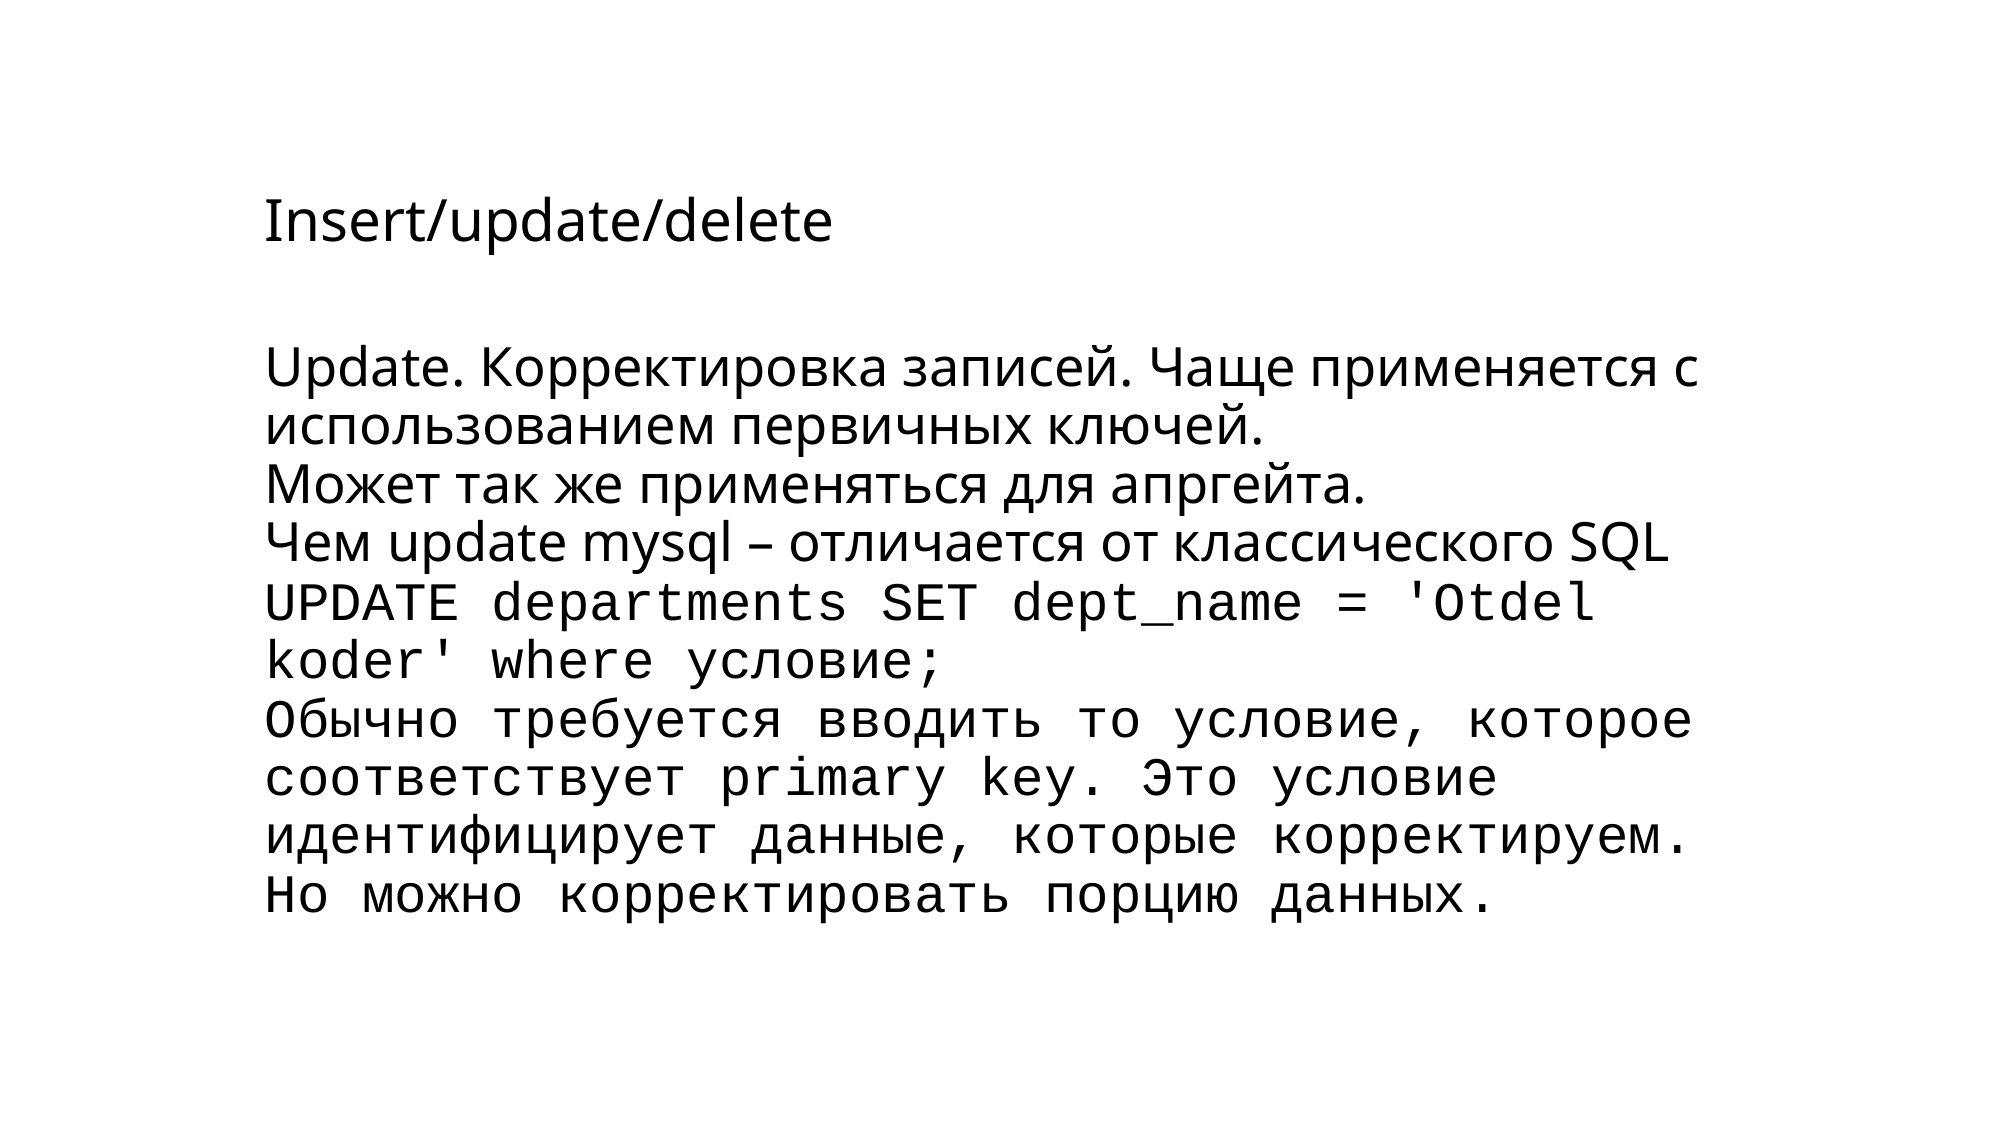

# Insert/update/delete
Update. Корректировка записей. Чаще применяется с использованием первичных ключей.
Может так же применяться для апргейта.
Чем update mysql – отличается от классического SQL
UPDATE departments SET dept_name = 'Otdel koder' where условие;
Обычно требуется вводить то условие, которое соответствует primary key. Это условие идентифицирует данные, которые корректируем. Но можно корректировать порцию данных.